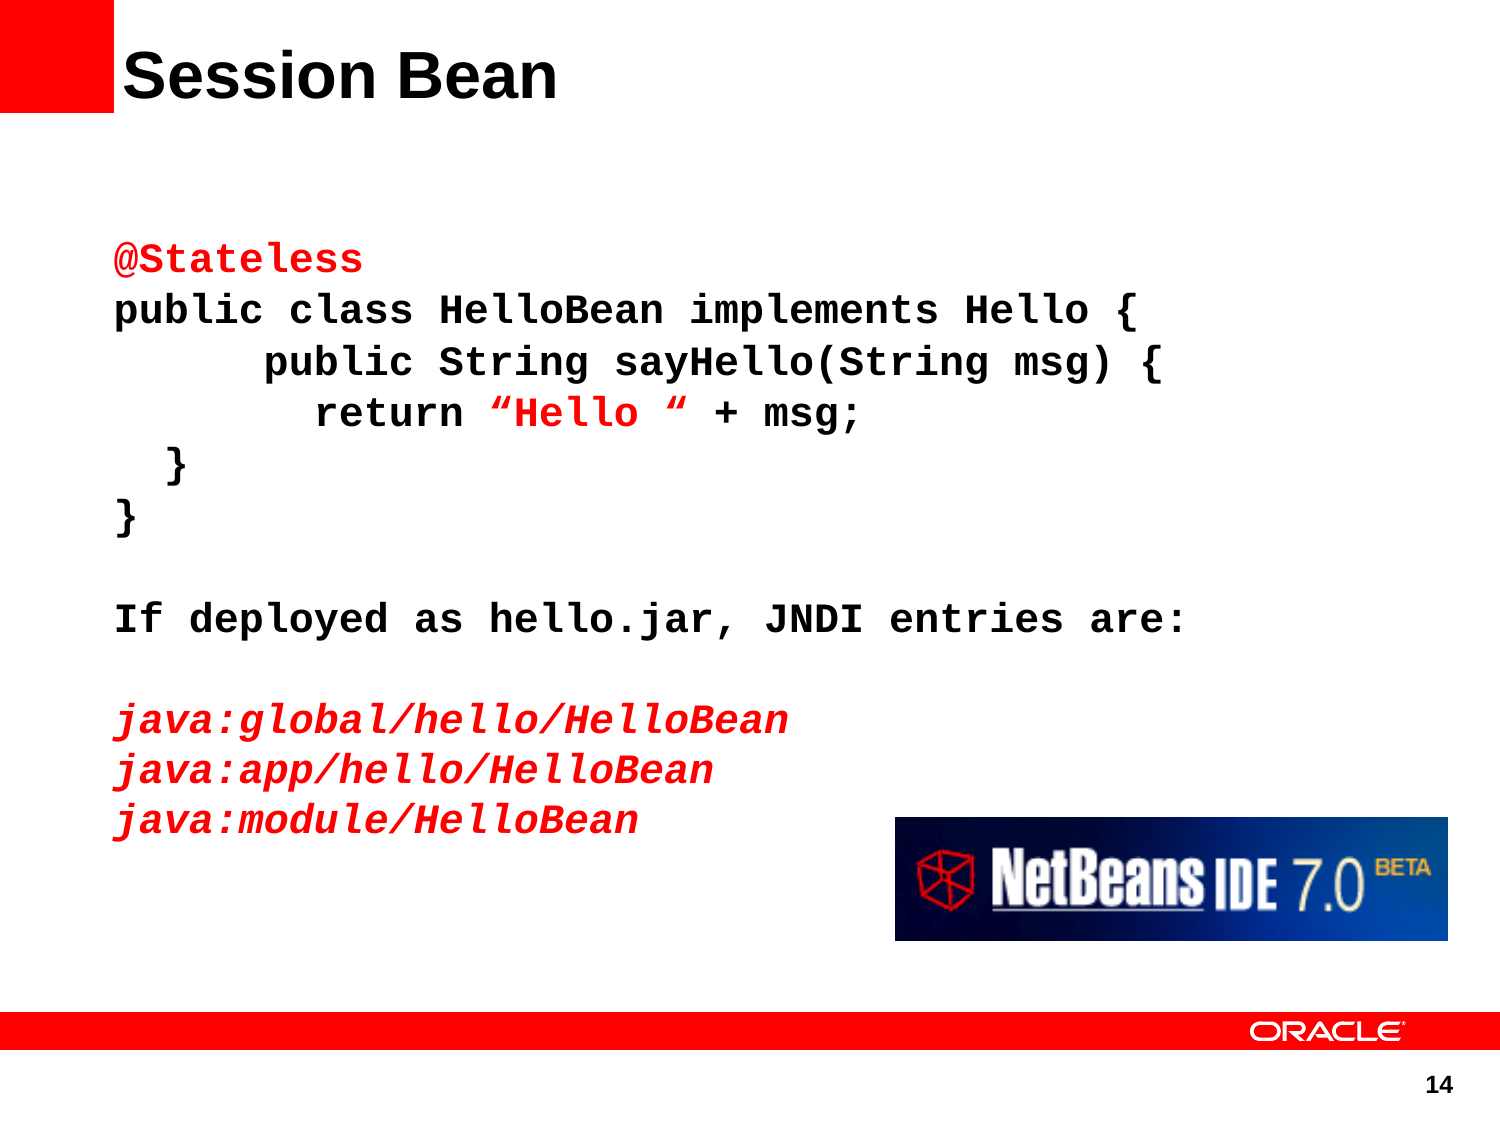

# Session Bean
@Stateless
public class HelloBean implements Hello {
	public String sayHello(String msg) {
 	 return “Hello “ + msg;
 }
}
If deployed as hello.jar, JNDI entries are:
java:global/hello/HelloBean
java:app/hello/HelloBean
java:module/HelloBean